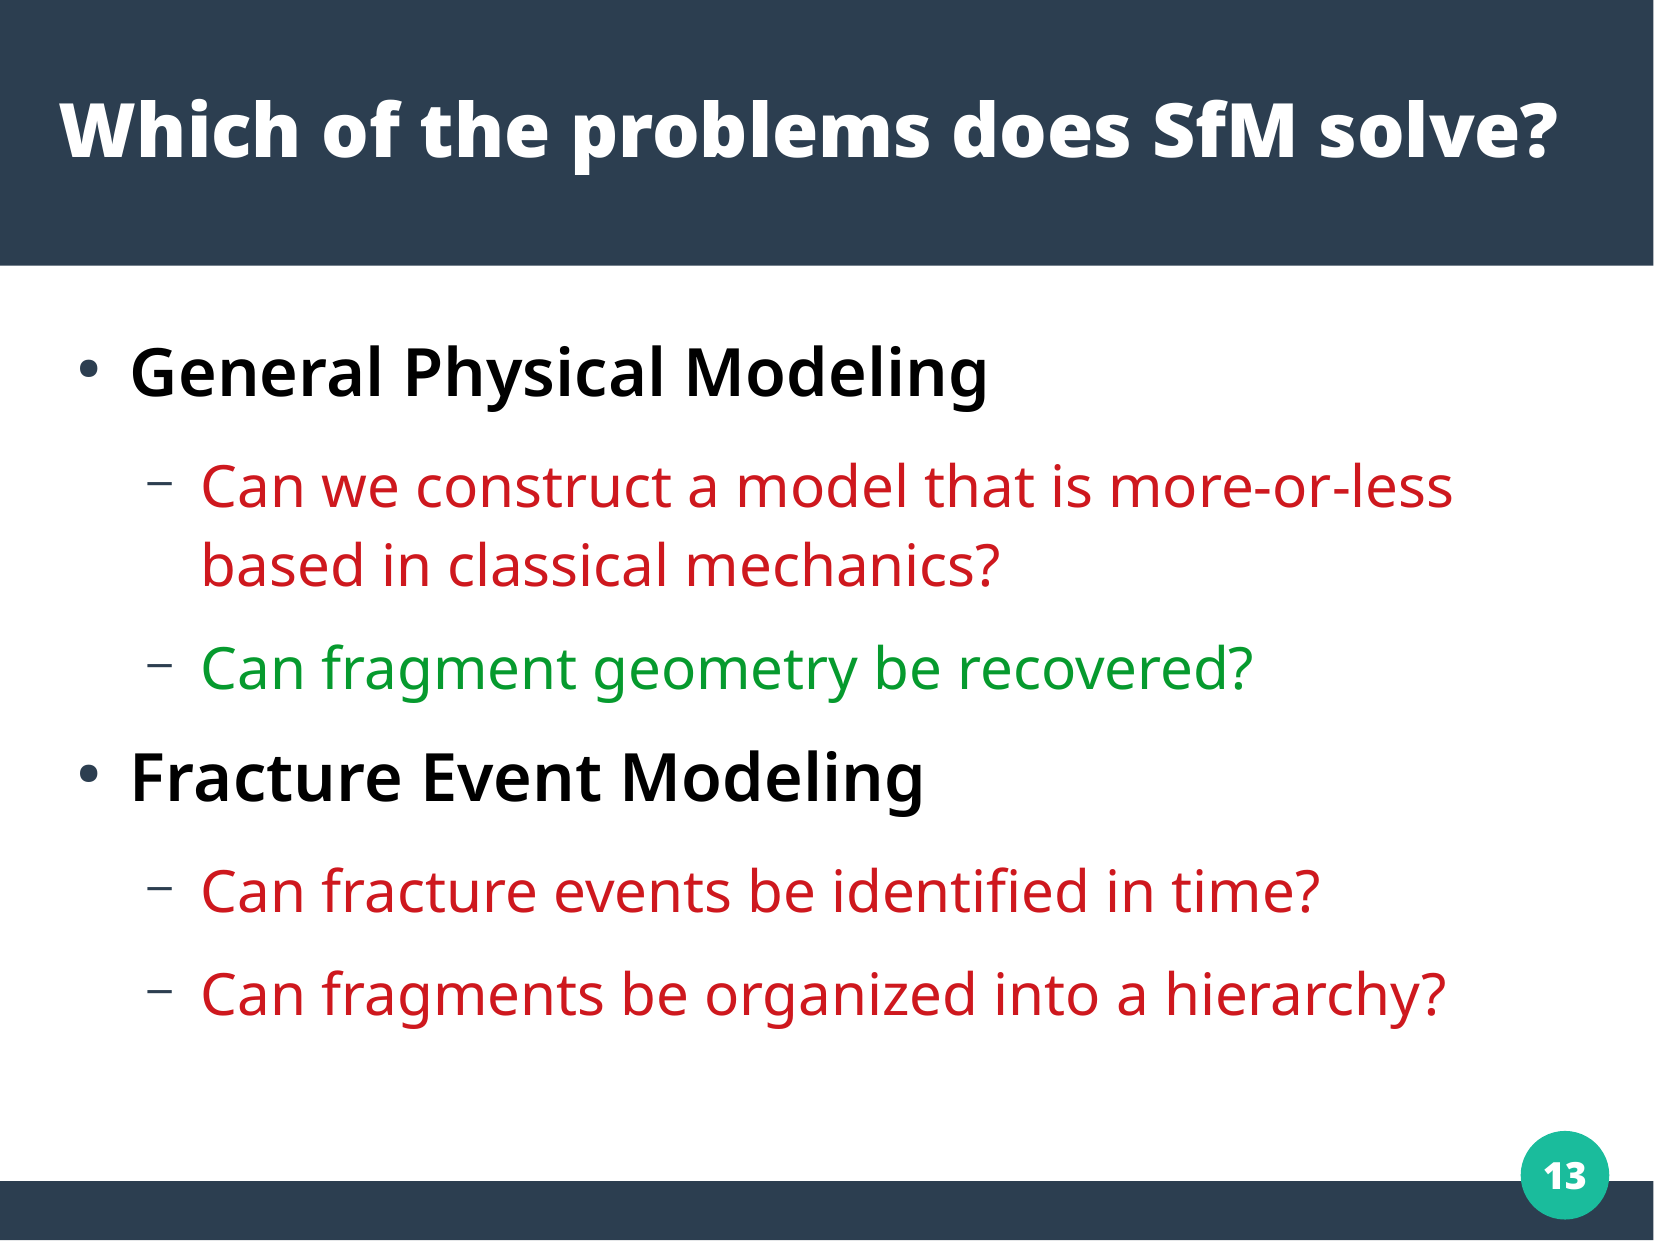

# Which of the problems does SfM solve?
General Physical Modeling
Can we construct a model that is more-or-less based in classical mechanics?
Can fragment geometry be recovered?
Fracture Event Modeling
Can fracture events be identified in time?
Can fragments be organized into a hierarchy?
13